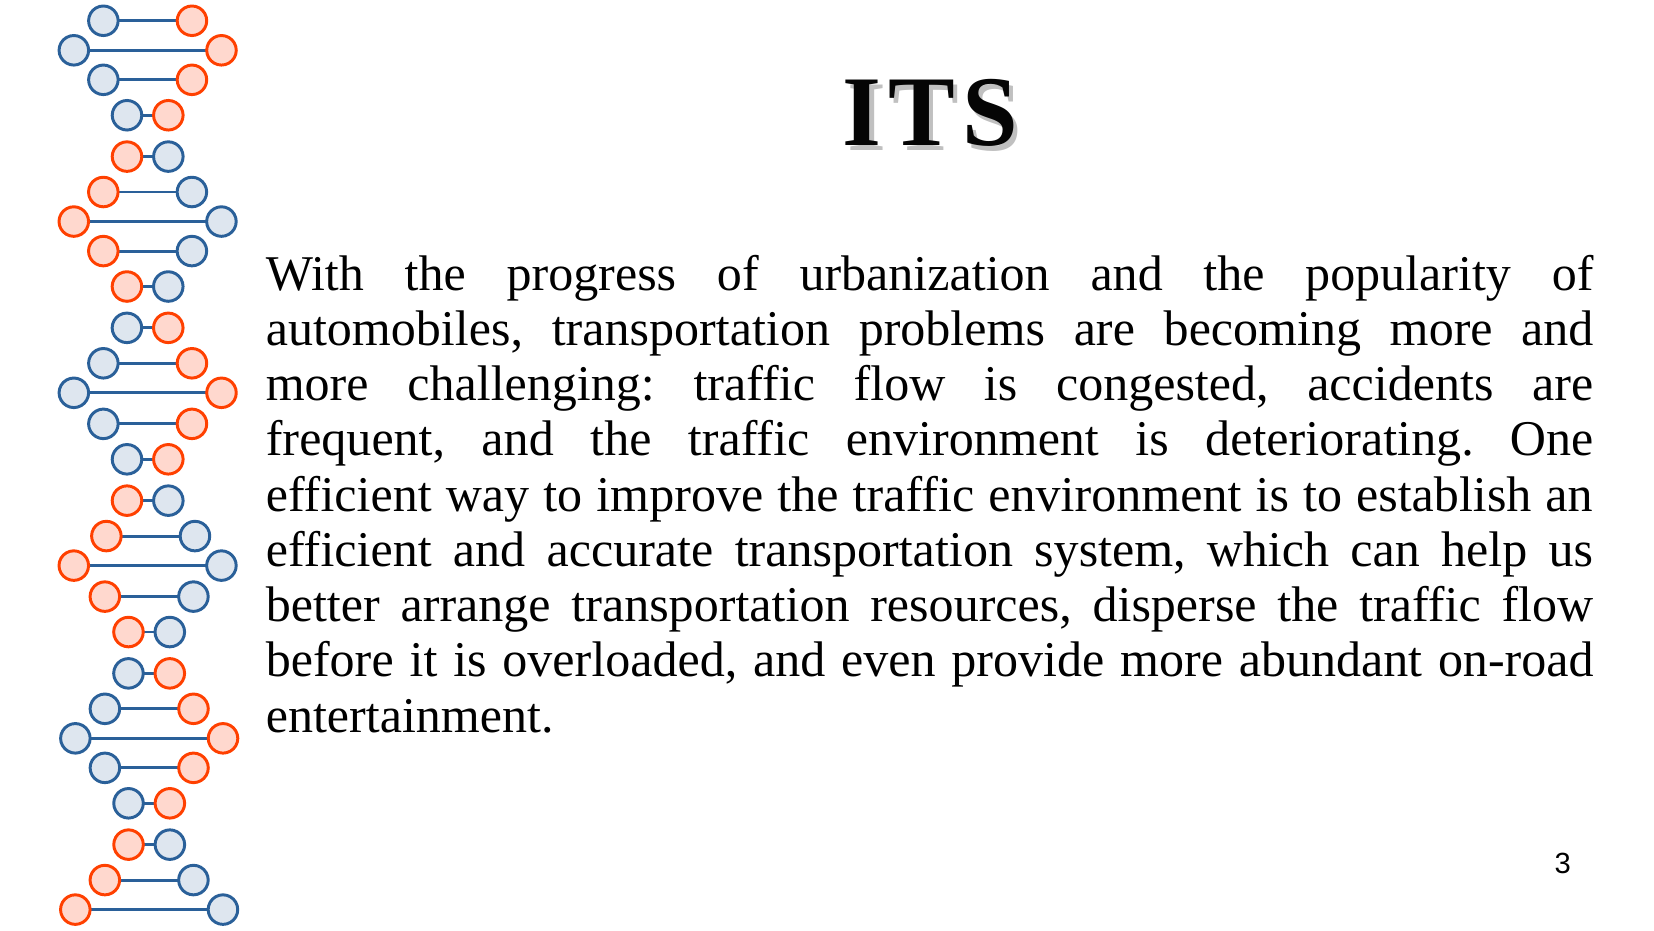

# ITS
With the progress of urbanization and the popularity of automobiles, transportation problems are becoming more and more challenging: traffic flow is congested, accidents are frequent, and the traffic environment is deteriorating. One efficient way to improve the traffic environment is to establish an efficient and accurate transportation system, which can help us better arrange transportation resources, disperse the traffic flow before it is overloaded, and even provide more abundant on-road entertainment.
3